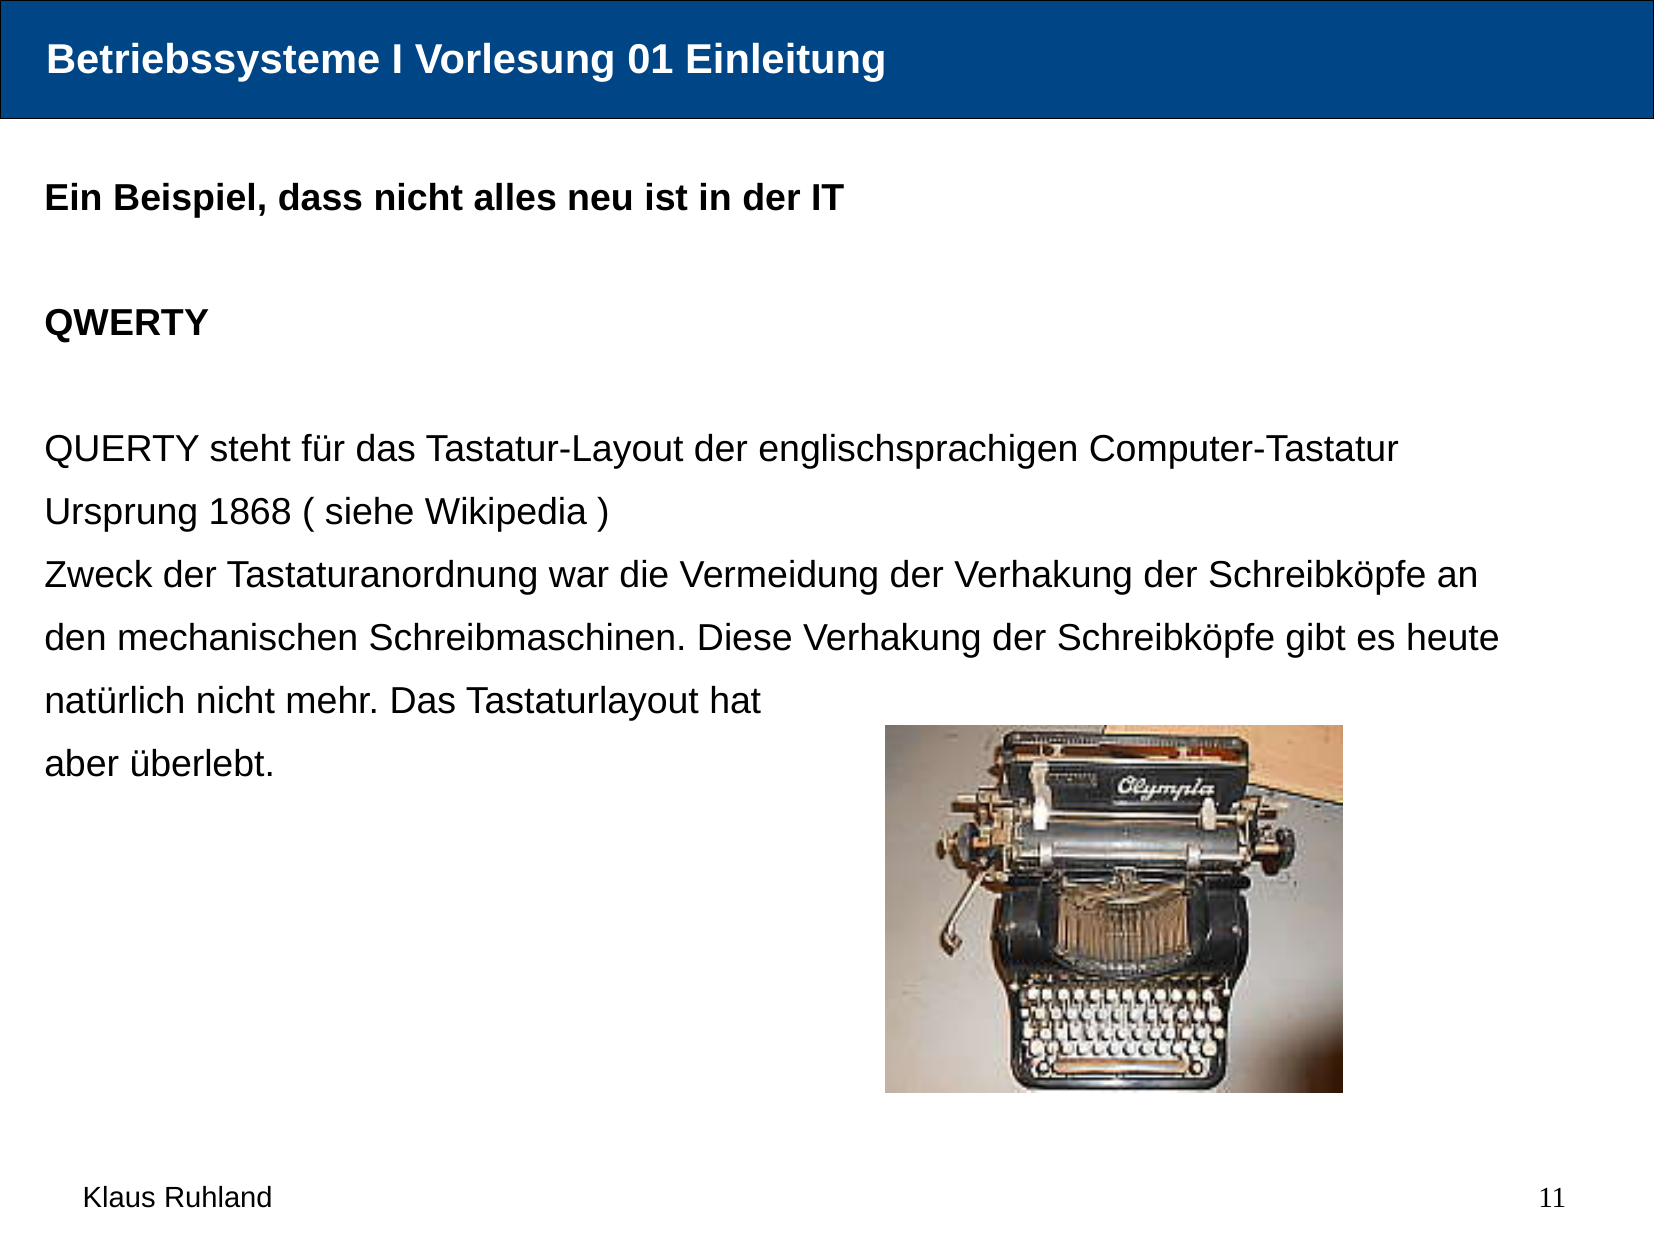

Ein Beispiel, dass nicht alles neu ist in der IT
QWERTY
QUERTY steht für das Tastatur-Layout der englischsprachigen Computer-Tastatur
Ursprung 1868 ( siehe Wikipedia )
Zweck der Tastaturanordnung war die Vermeidung der Verhakung der Schreibköpfe an den mechanischen Schreibmaschinen. Diese Verhakung der Schreibköpfe gibt es heute natürlich nicht mehr. Das Tastaturlayout hat
aber überlebt.
11